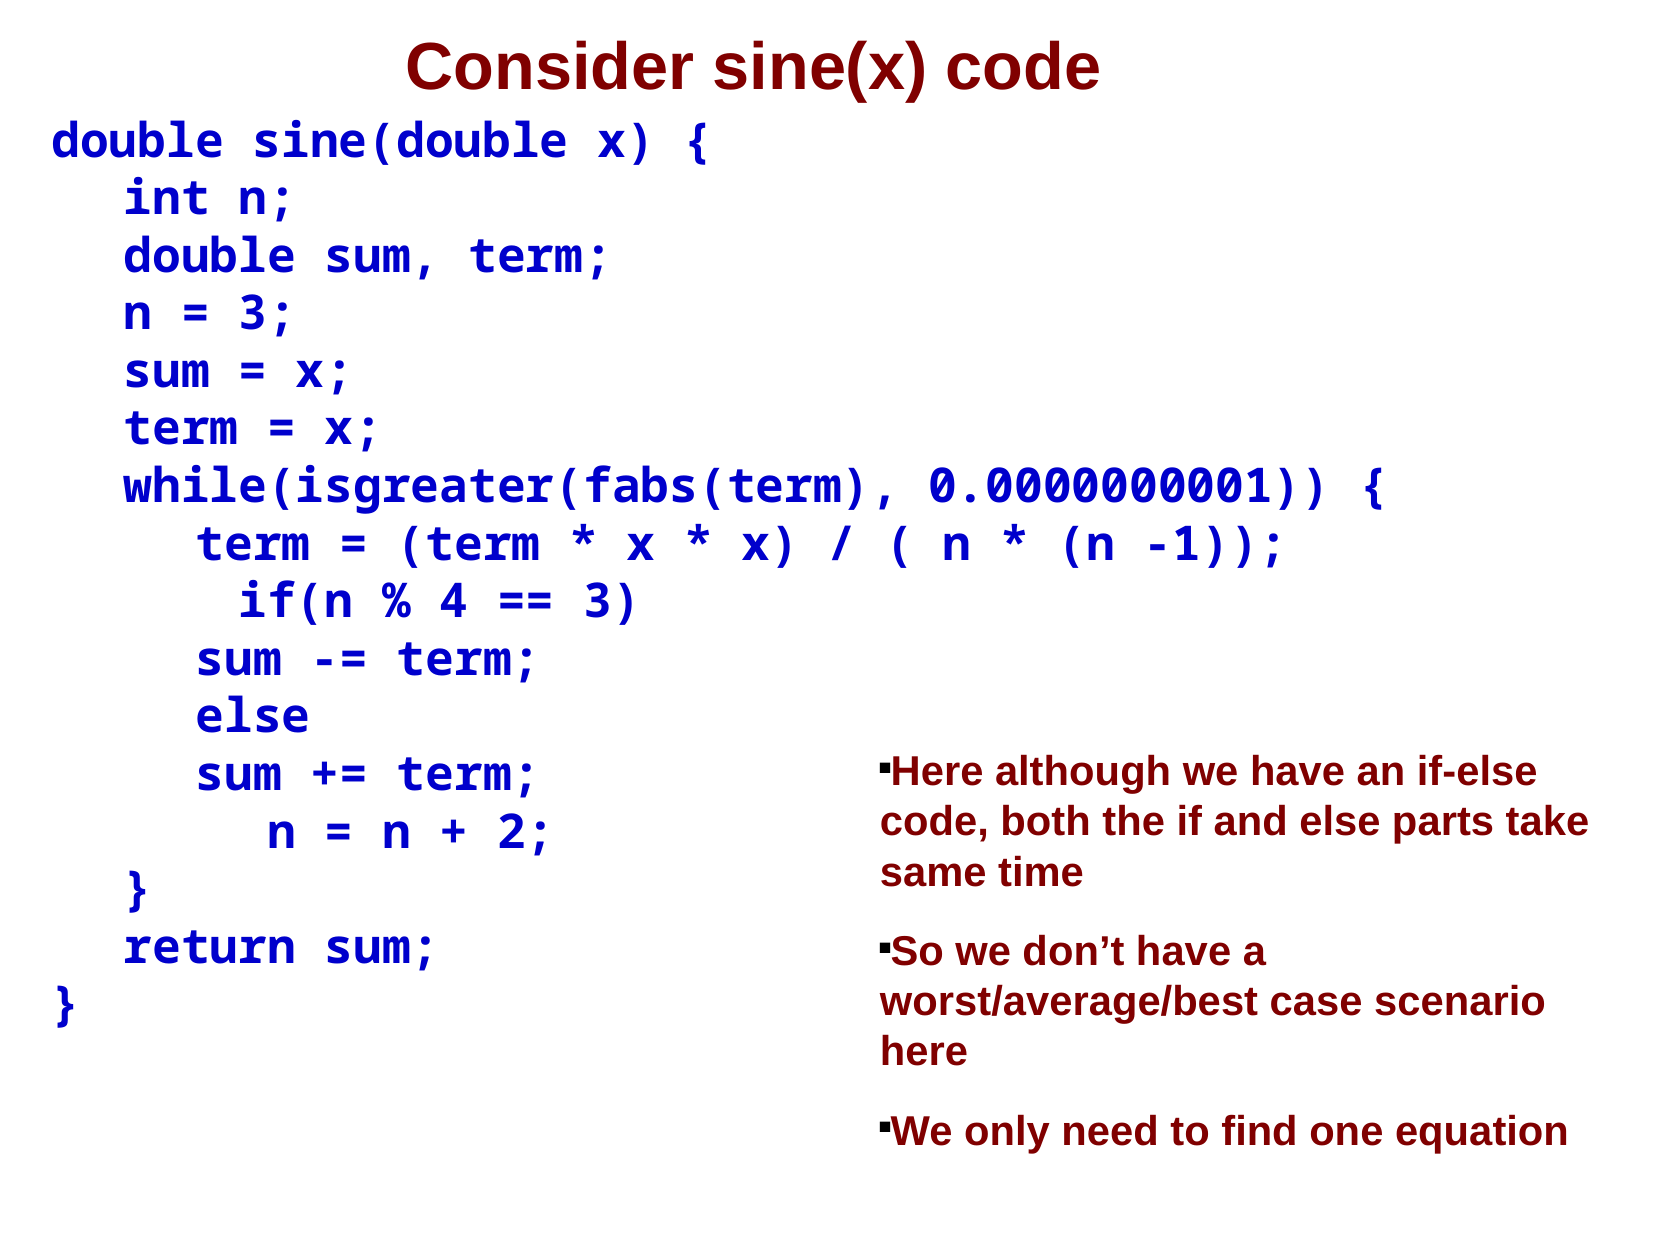

# Consider sine(x) code
double sine(double x) {
	int n;
	double sum, term;
	n = 3;
	sum = x;
	term = x;
	while(isgreater(fabs(term), 0.0000000001)) {
 	term = (term * x * x) / ( n * (n -1));
		 if(n % 4 == 3)
 			sum -= term;
 	else
 			sum += term;
		 n = n + 2;
	}
	return sum;
}
Here although we have an if-else code, both the if and else parts take same time
So we don’t have a worst/average/best case scenario here
We only need to find one equation